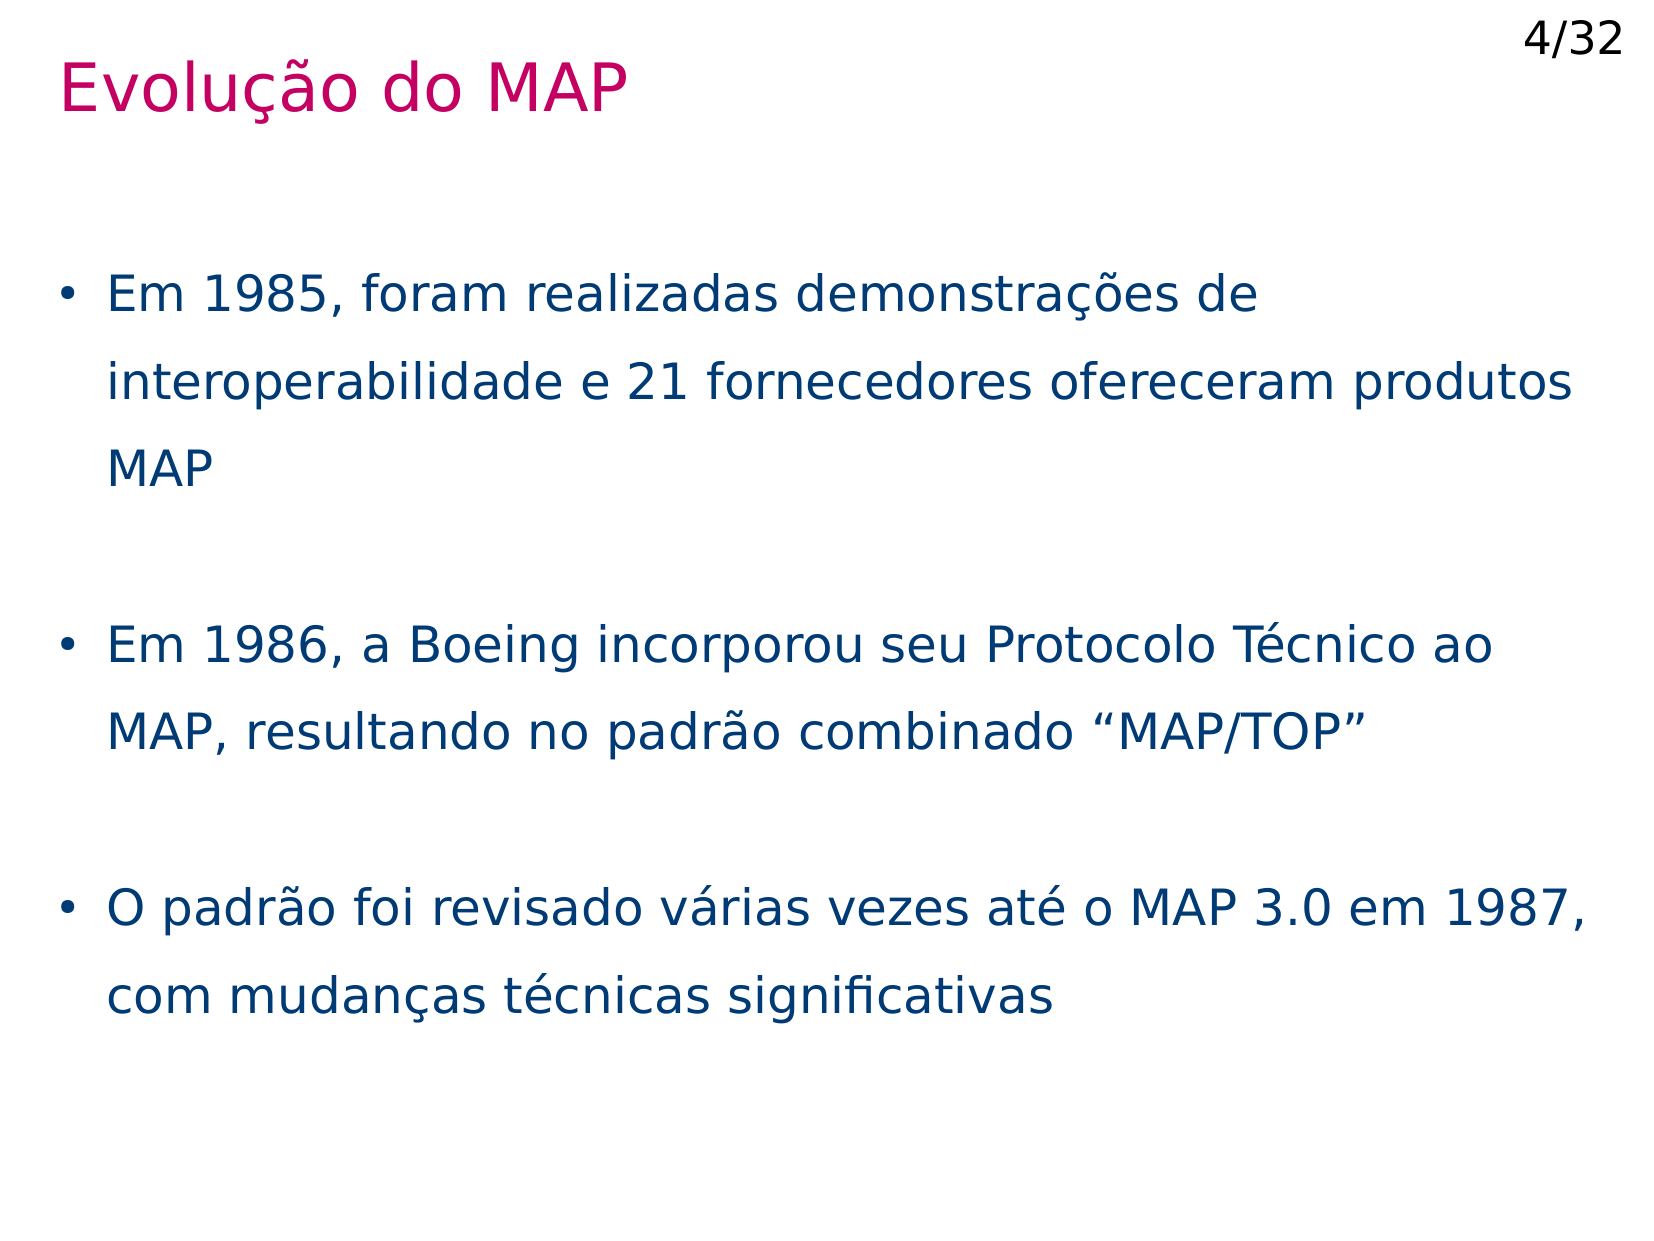

4
# Evolução do MAP
Em 1985, foram realizadas demonstrações de interoperabilidade e 21 fornecedores ofereceram produtos MAP
Em 1986, a Boeing incorporou seu Protocolo Técnico ao MAP, resultando no padrão combinado “MAP/TOP”
O padrão foi revisado várias vezes até o MAP 3.0 em 1987, com mudanças técnicas significativas